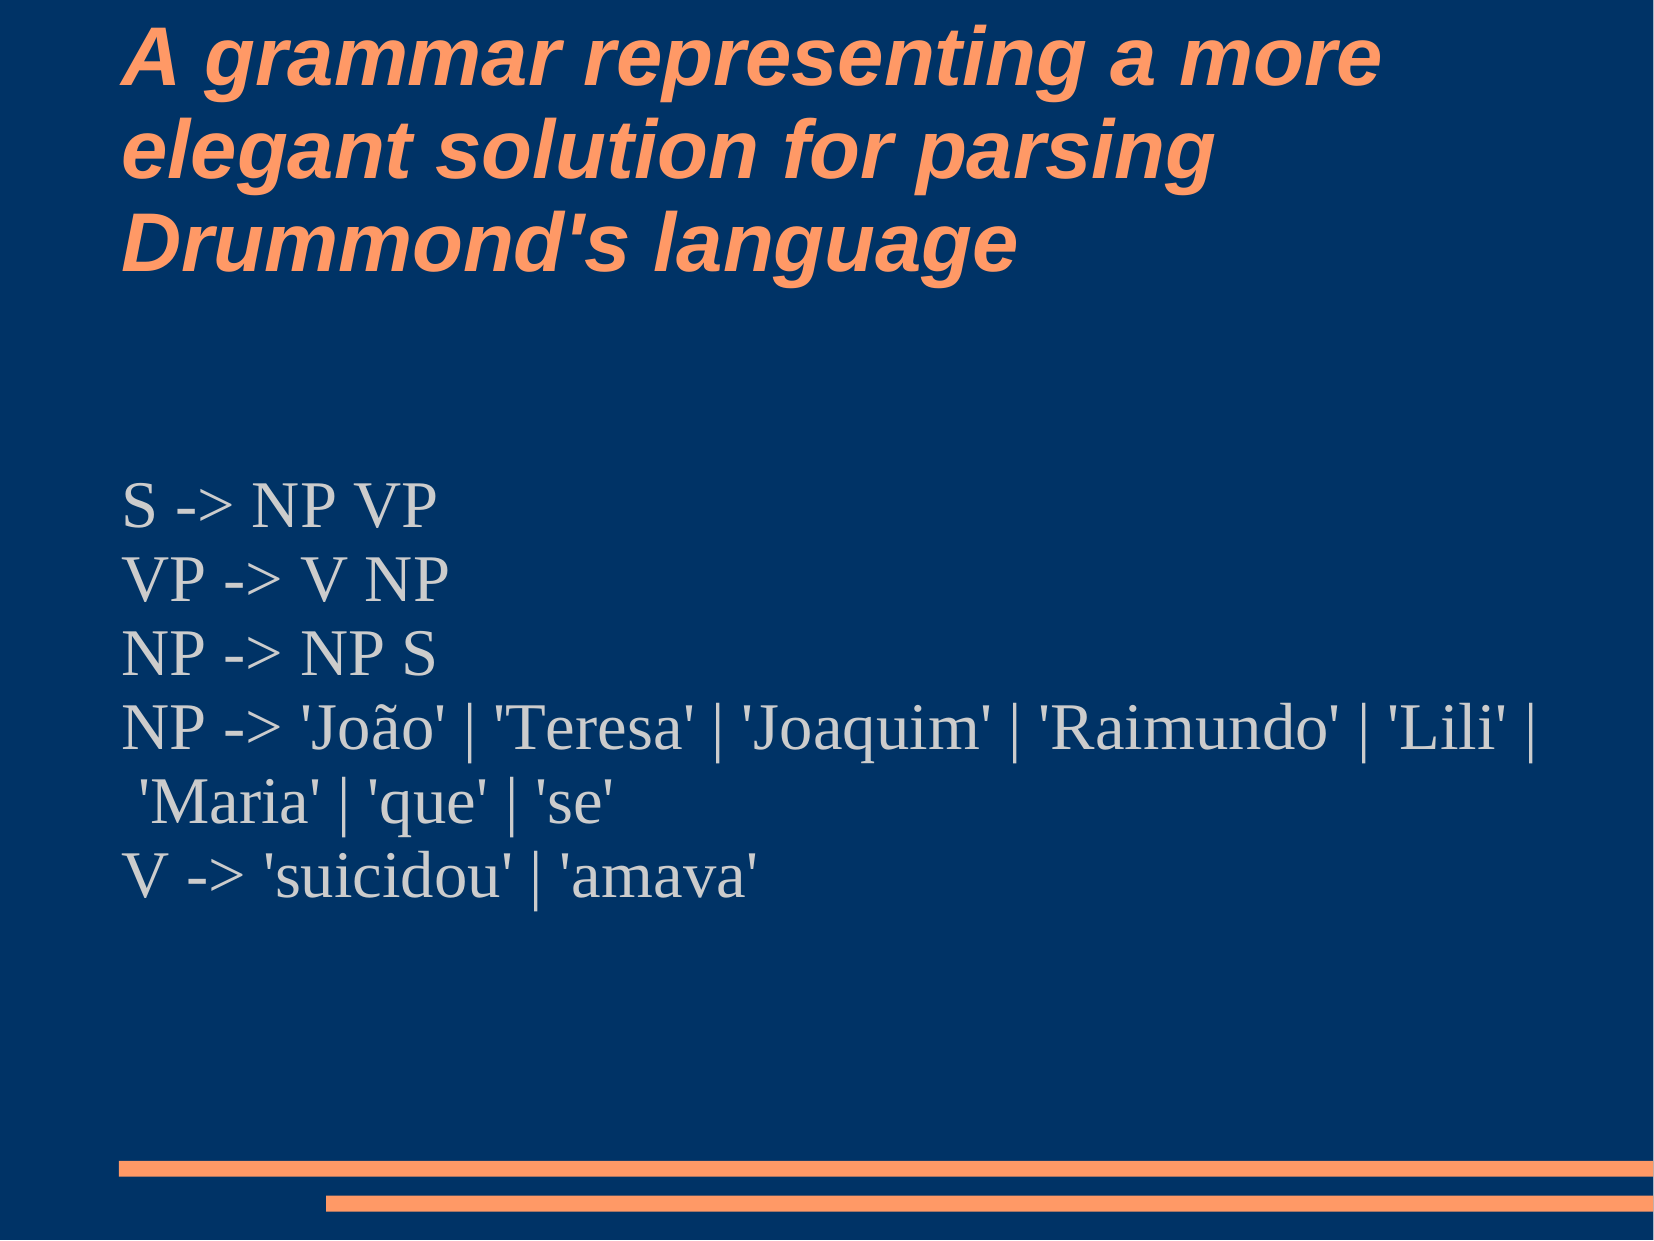

# A grammar representing a more elegant solution for parsing Drummond's language
S -> NP VP
VP -> V NP
NP -> NP S
NP -> 'João' | 'Teresa' | 'Joaquim' | 'Raimundo' | 'Lili' | 'Maria' | 'que' | 'se'
V -> 'suicidou' | 'amava'